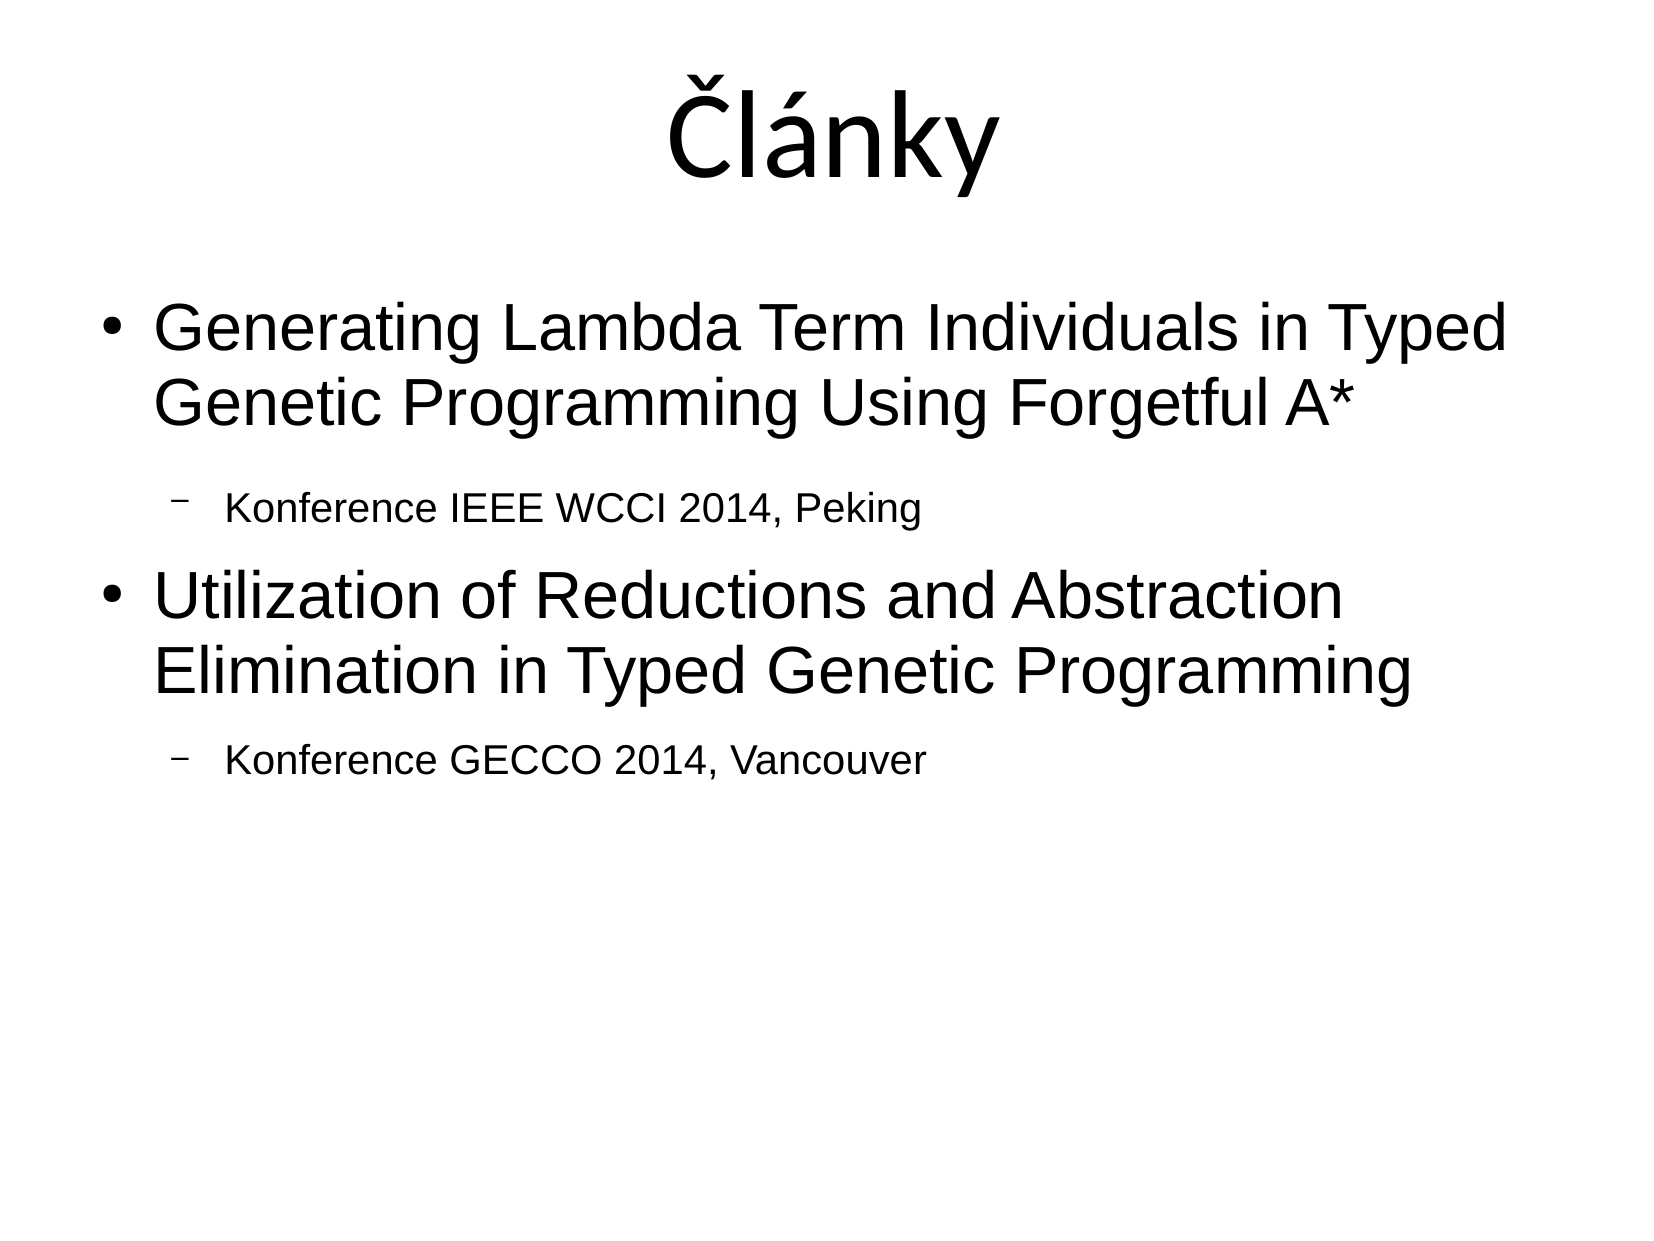

# Články
Generating Lambda Term Individuals in Typed Genetic Programming Using Forgetful A*
Konference IEEE WCCI 2014, Peking
Utilization of Reductions and Abstraction Elimination in Typed Genetic Programming
Konference GECCO 2014, Vancouver